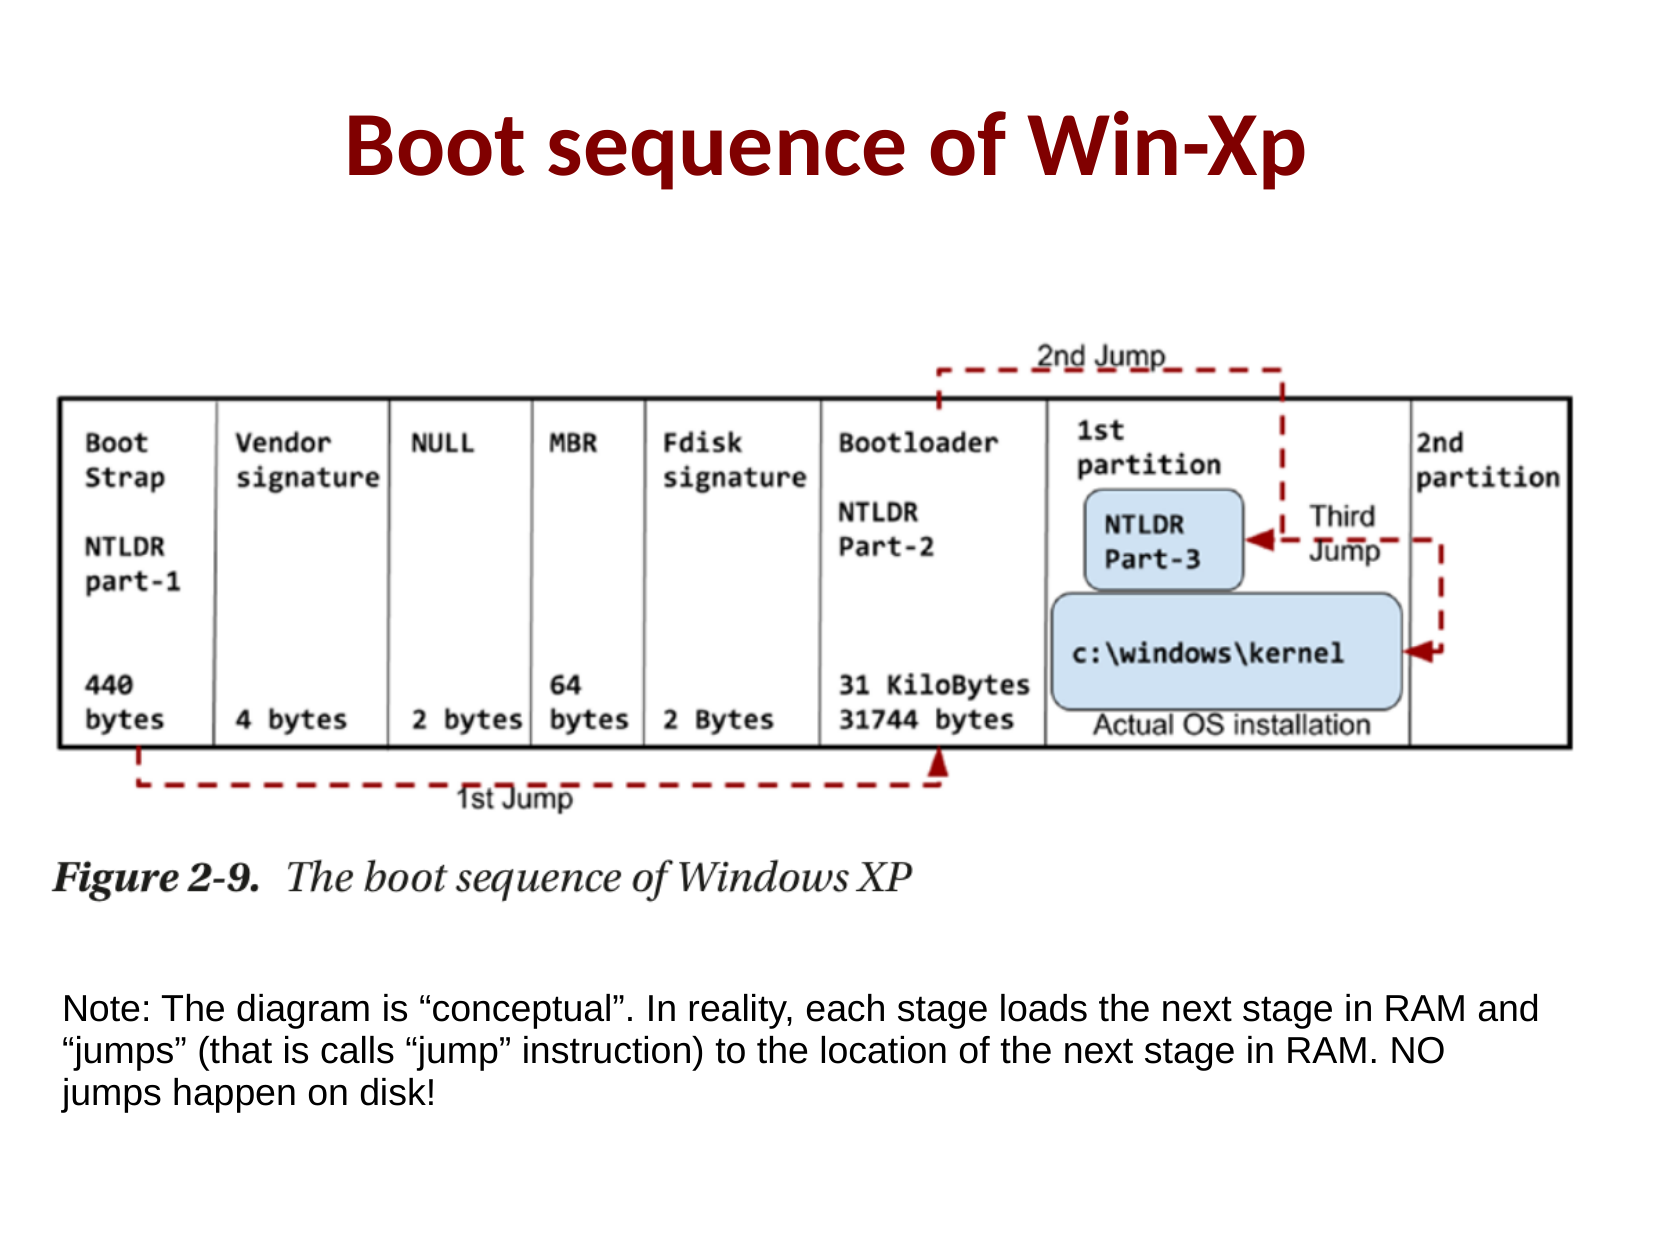

# Boot sequence of Win-Xp
Note: The diagram is “conceptual”. In reality, each stage loads the next stage in RAM and “jumps” (that is calls “jump” instruction) to the location of the next stage in RAM. NO jumps happen on disk!